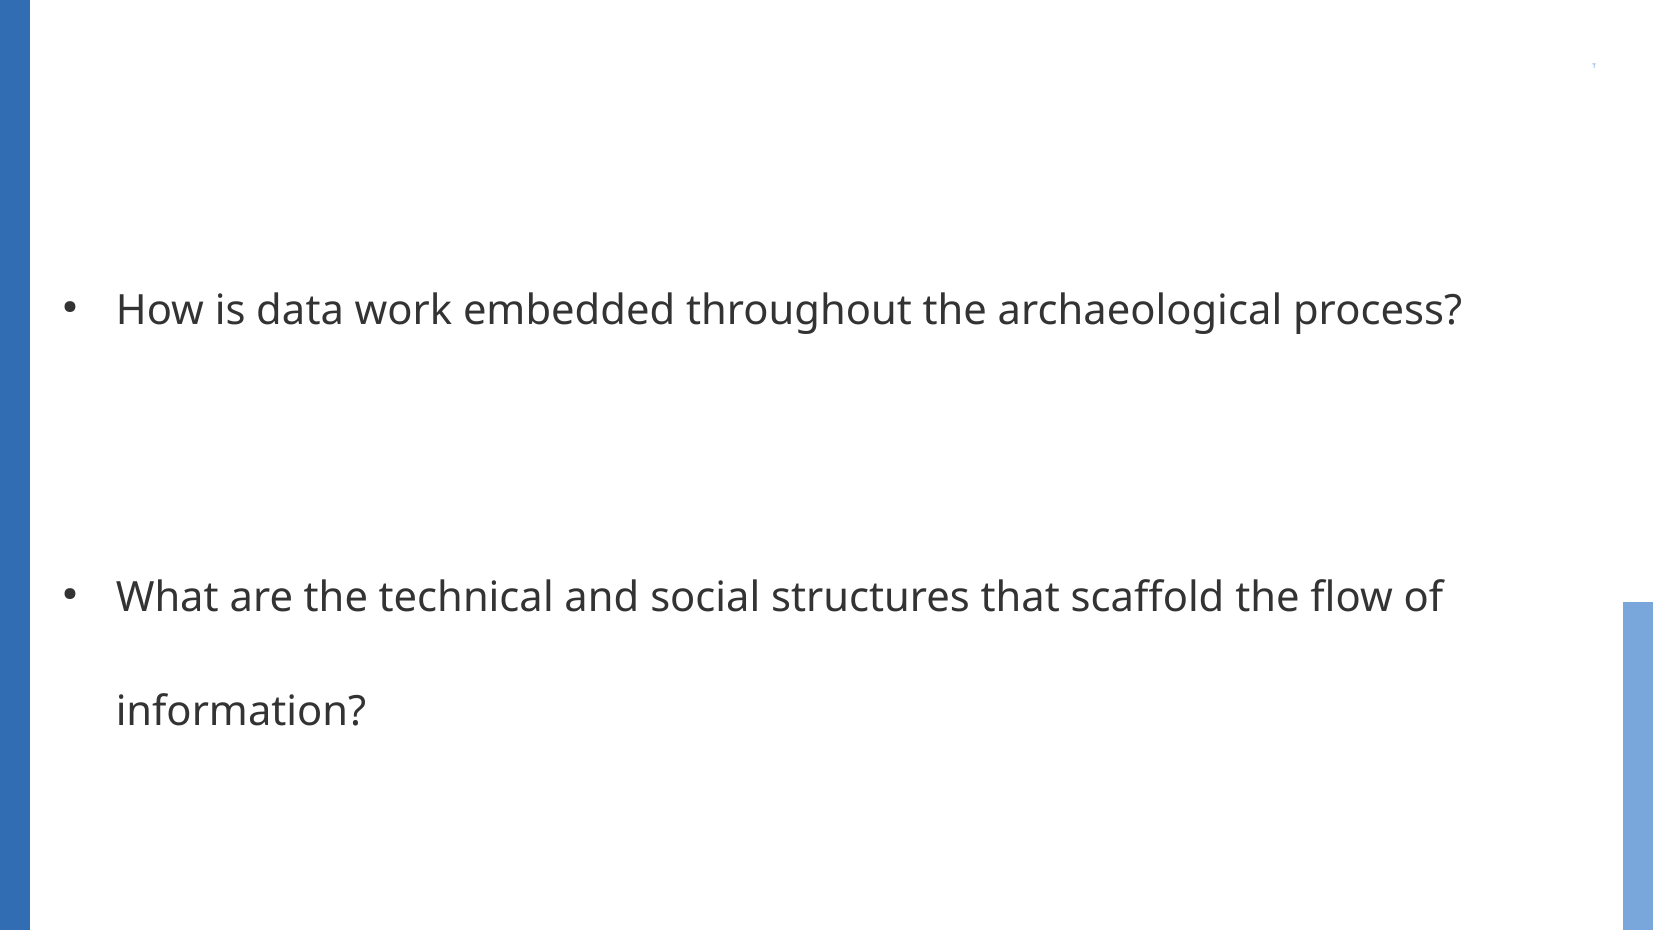

# How is data work embedded throughout the archaeological process?
What are the technical and social structures that scaffold the flow of information?